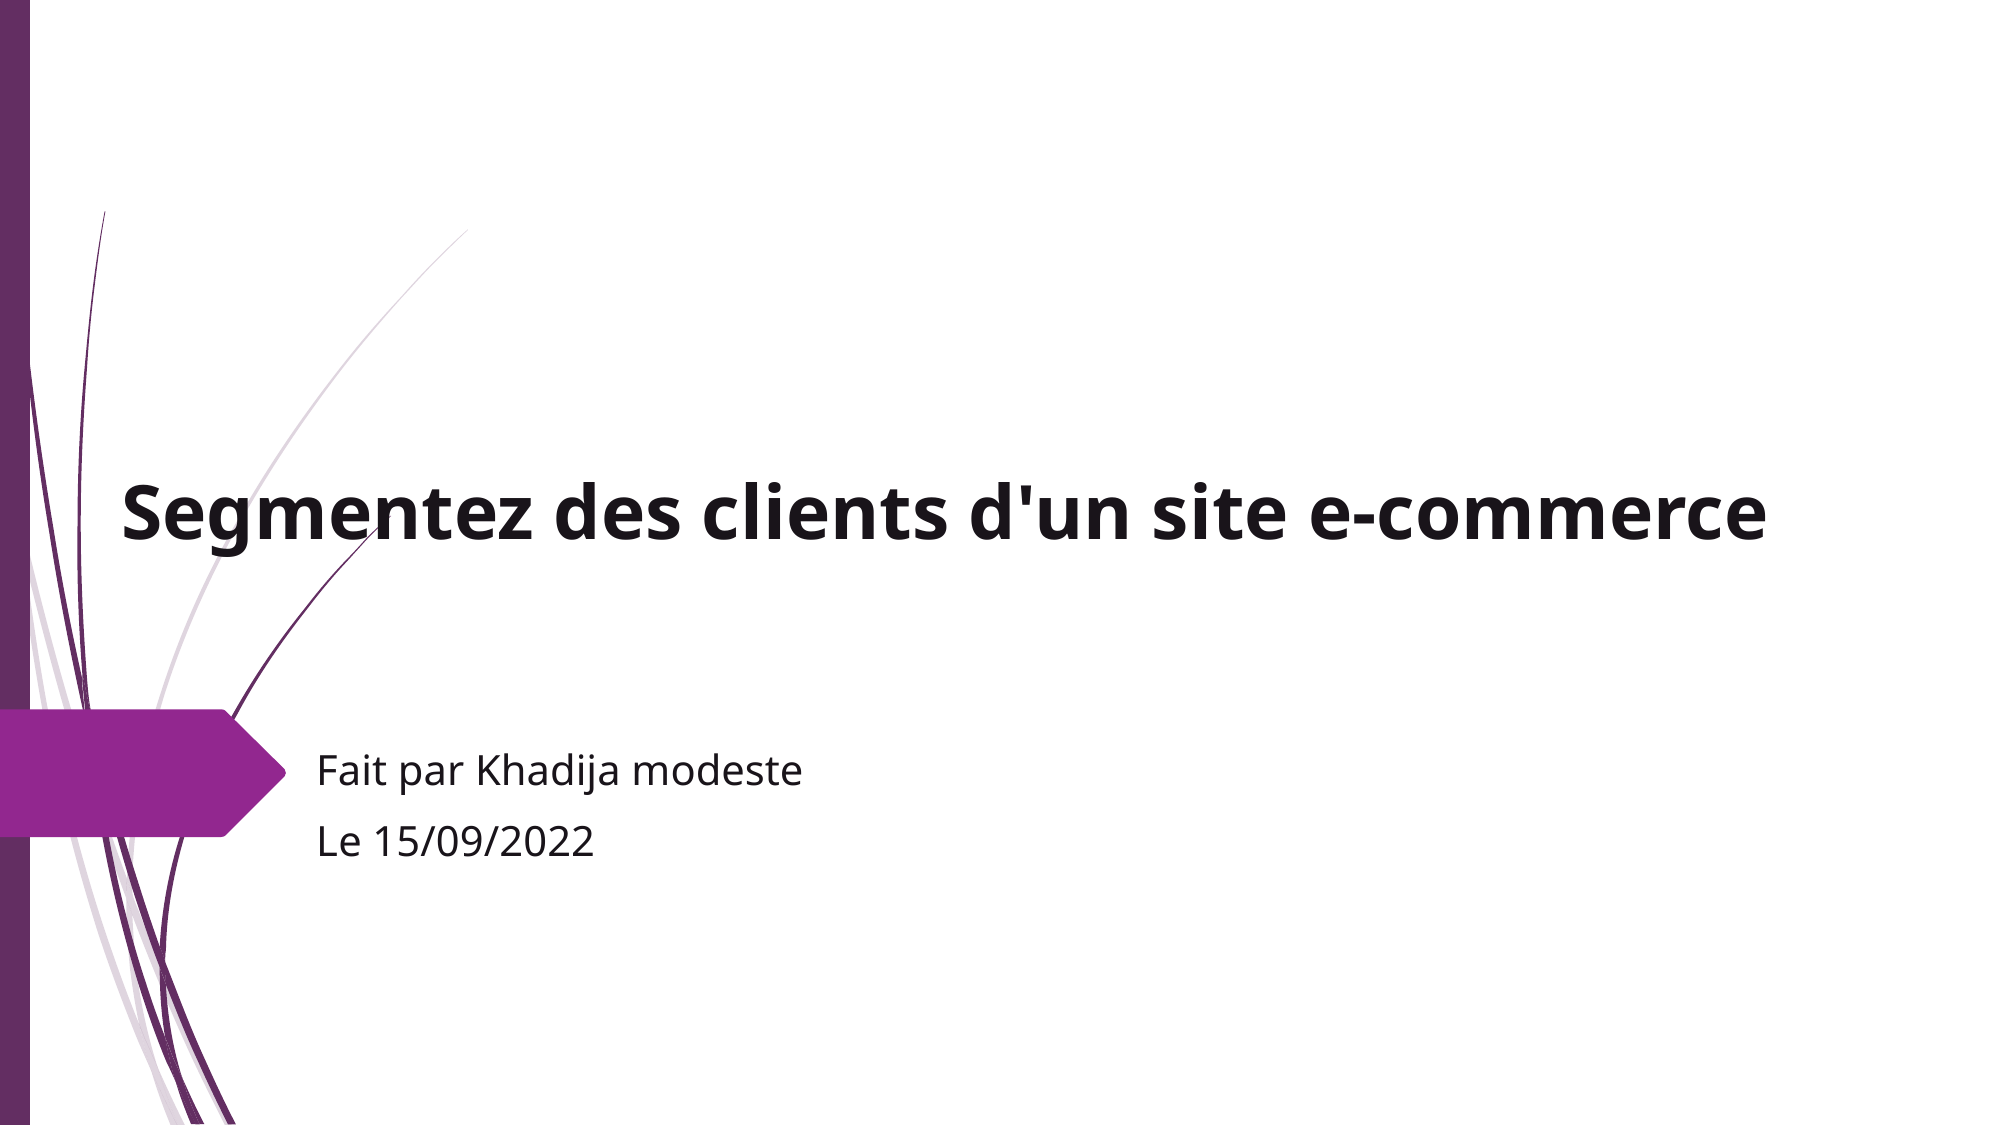

# Segmentez des clients d'un site e-commerce
Fait par Khadija modeste
Le 15/09/2022